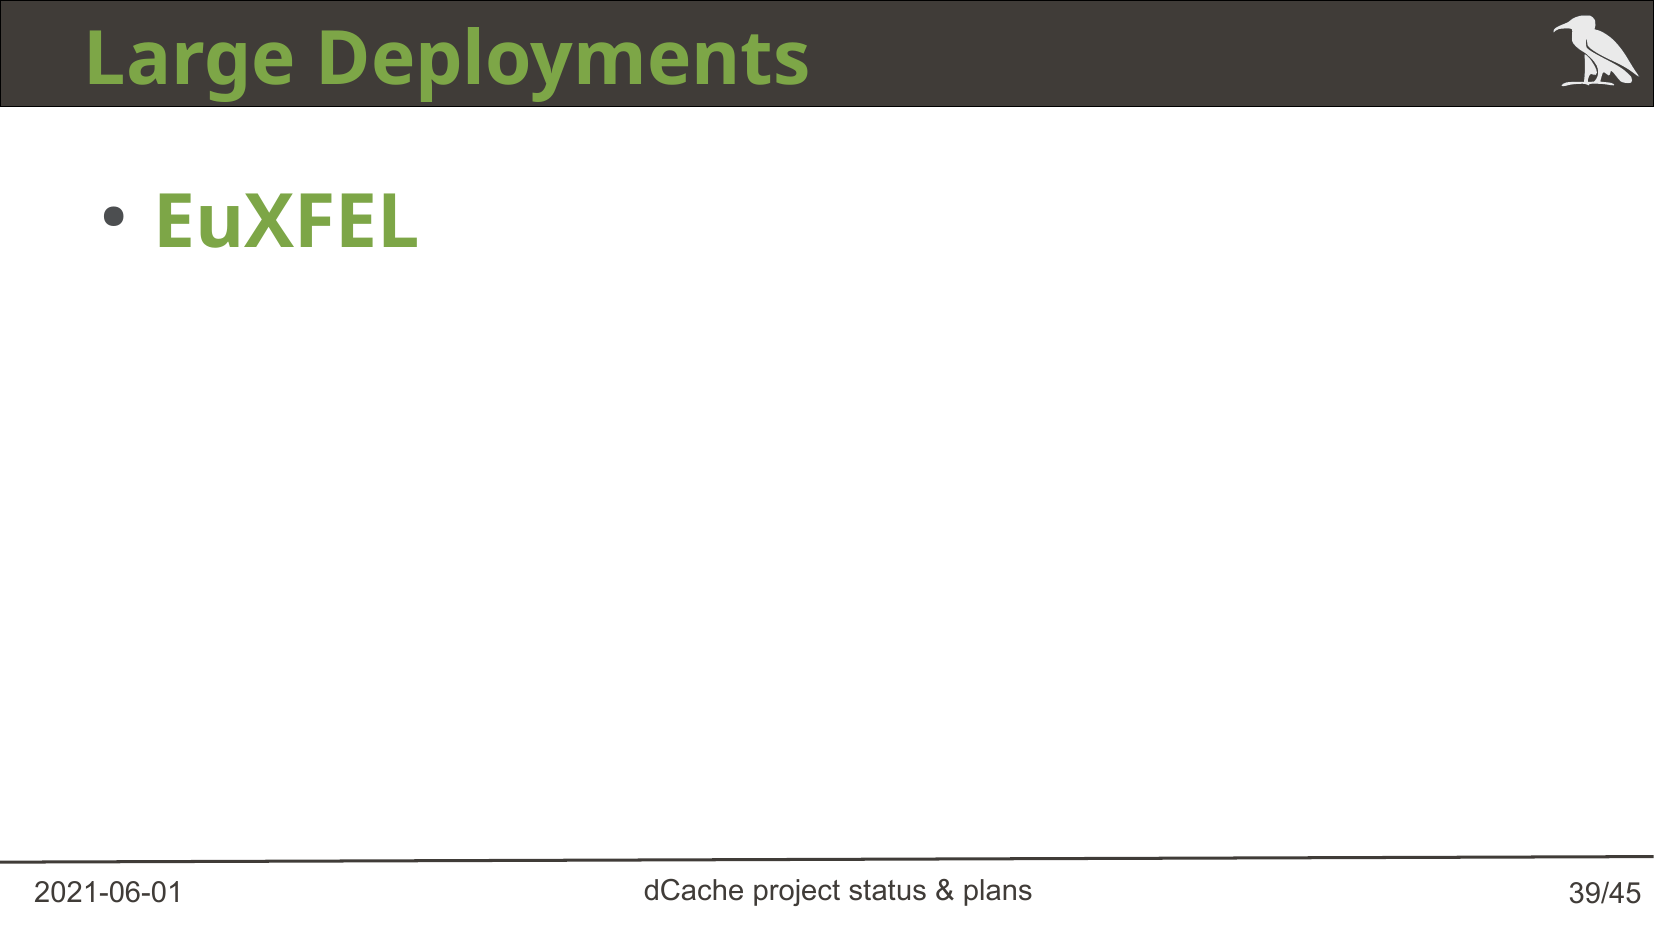

# Large Deployments
EuXFEL
dCache project status & plans
2021-06-01
39